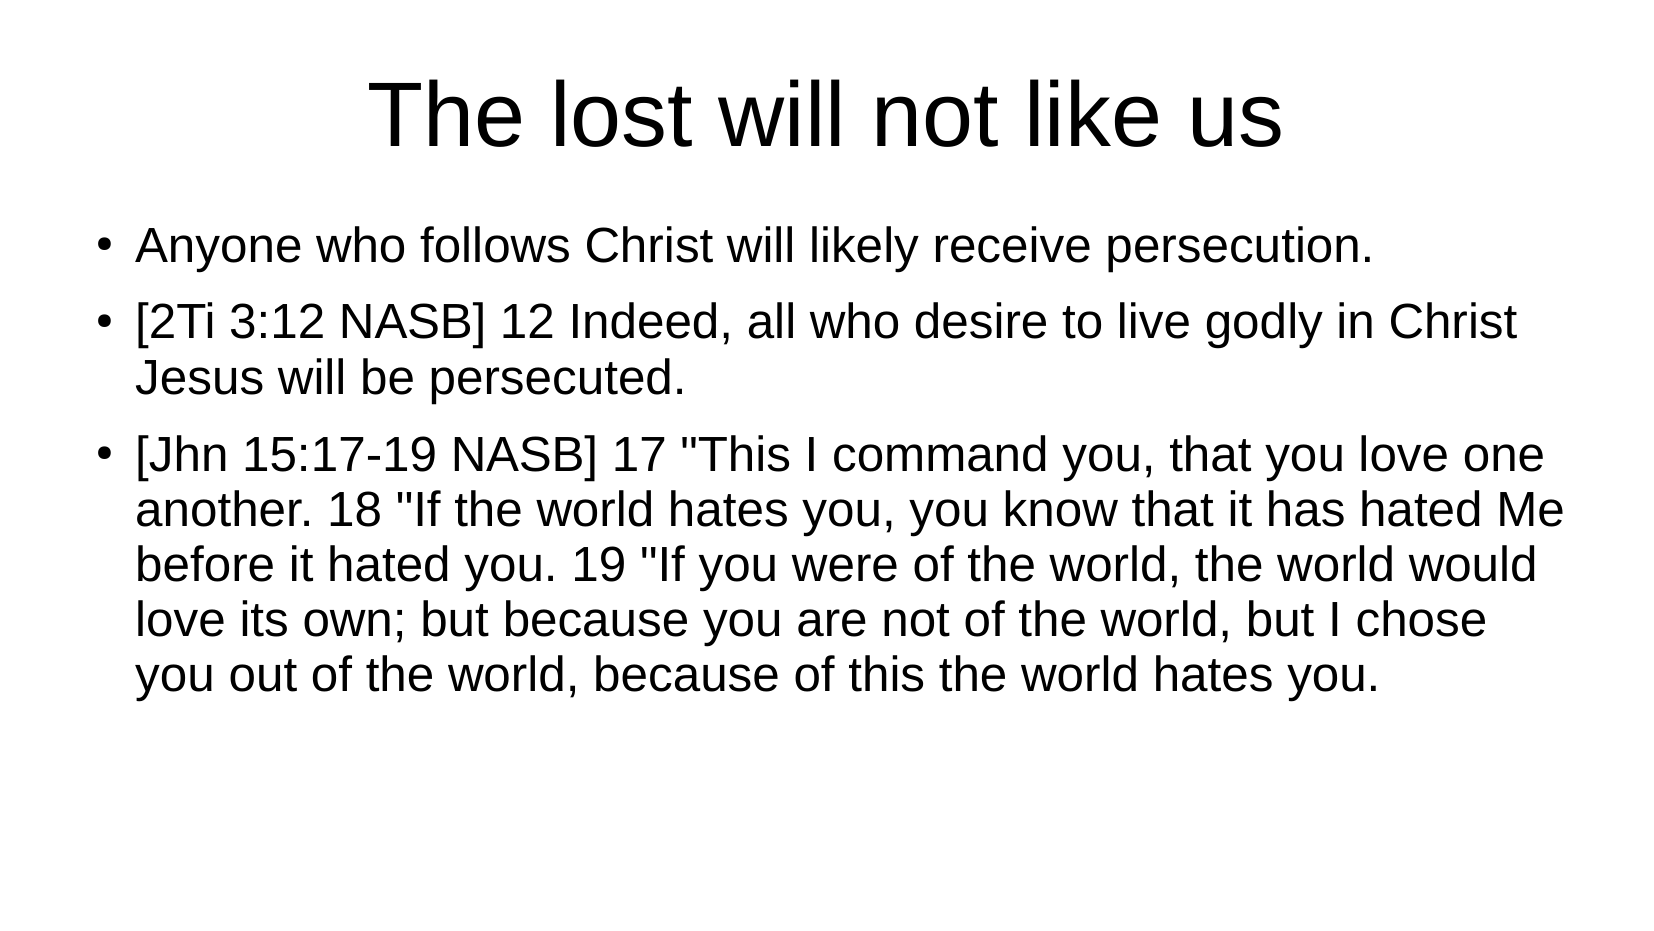

# The lost will not like us
Anyone who follows Christ will likely receive persecution.
[2Ti 3:12 NASB] 12 Indeed, all who desire to live godly in Christ Jesus will be persecuted.
[Jhn 15:17-19 NASB] 17 "This I command you, that you love one another. 18 "If the world hates you, you know that it has hated Me before it hated you. 19 "If you were of the world, the world would love its own; but because you are not of the world, but I chose you out of the world, because of this the world hates you.